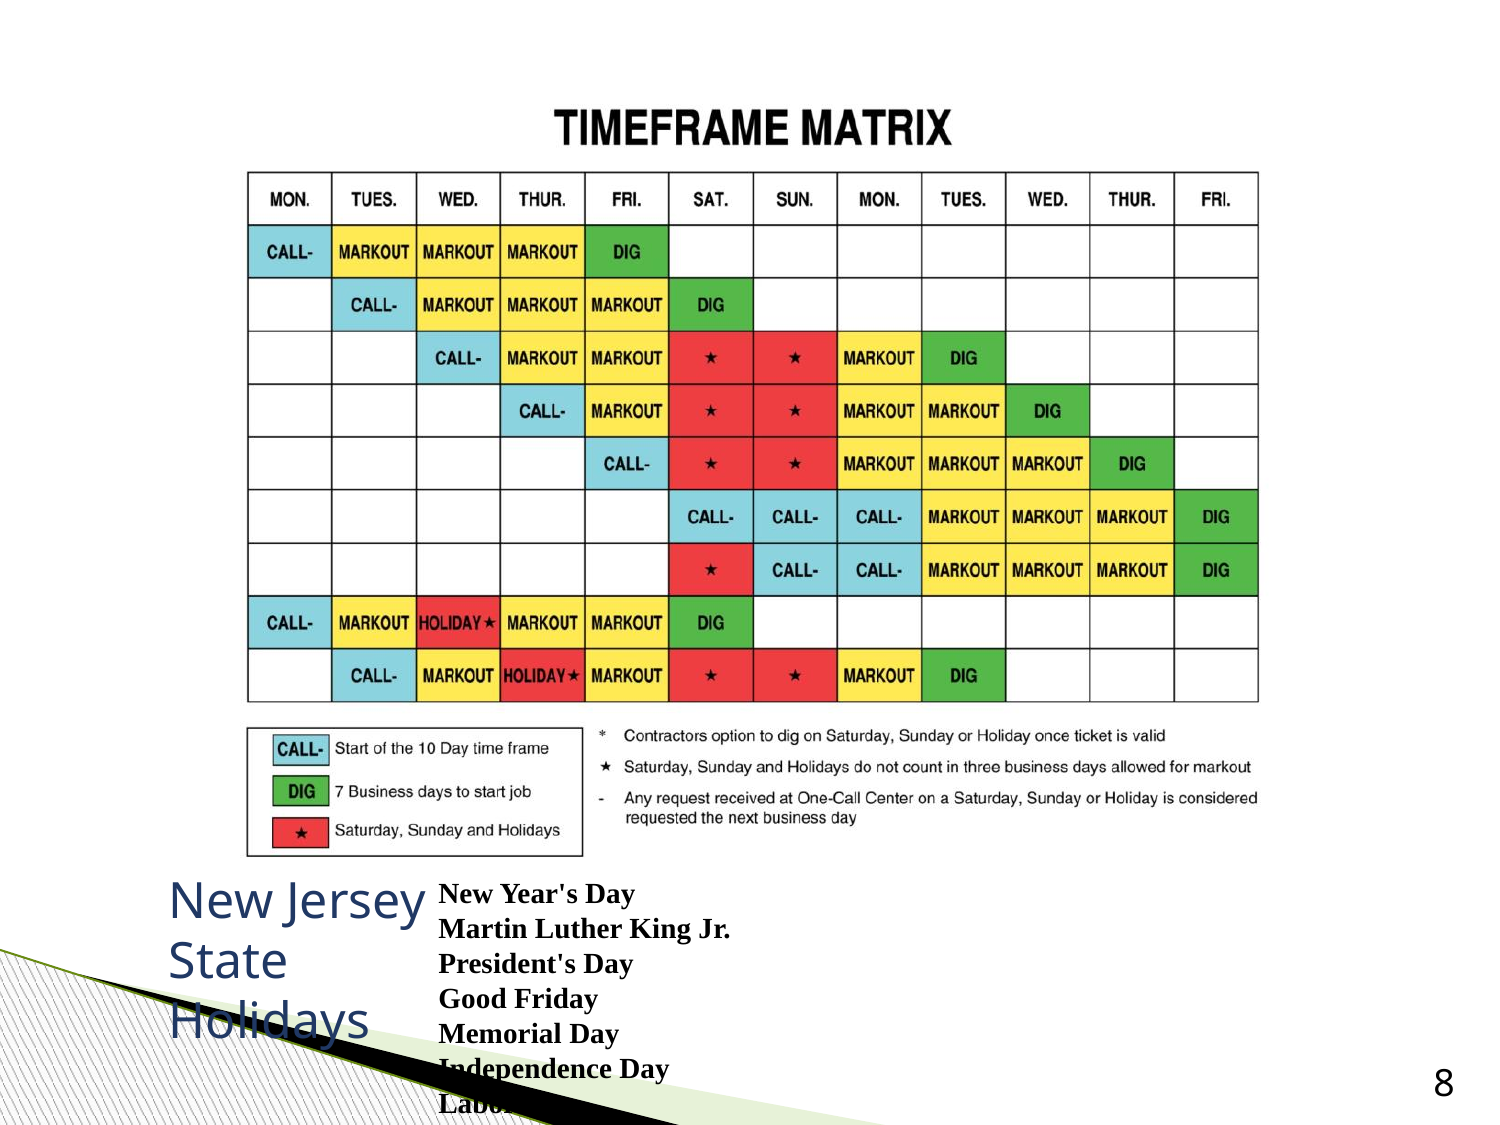

New Jersey
State Holidays
New Year's Day
Martin Luther King Jr.
President's Day
Good Friday
Memorial Day
Independence Day
Labor Day
Columbus Day
Election Day
Veteran's Day
Thanksgiving Day
Christmas Day